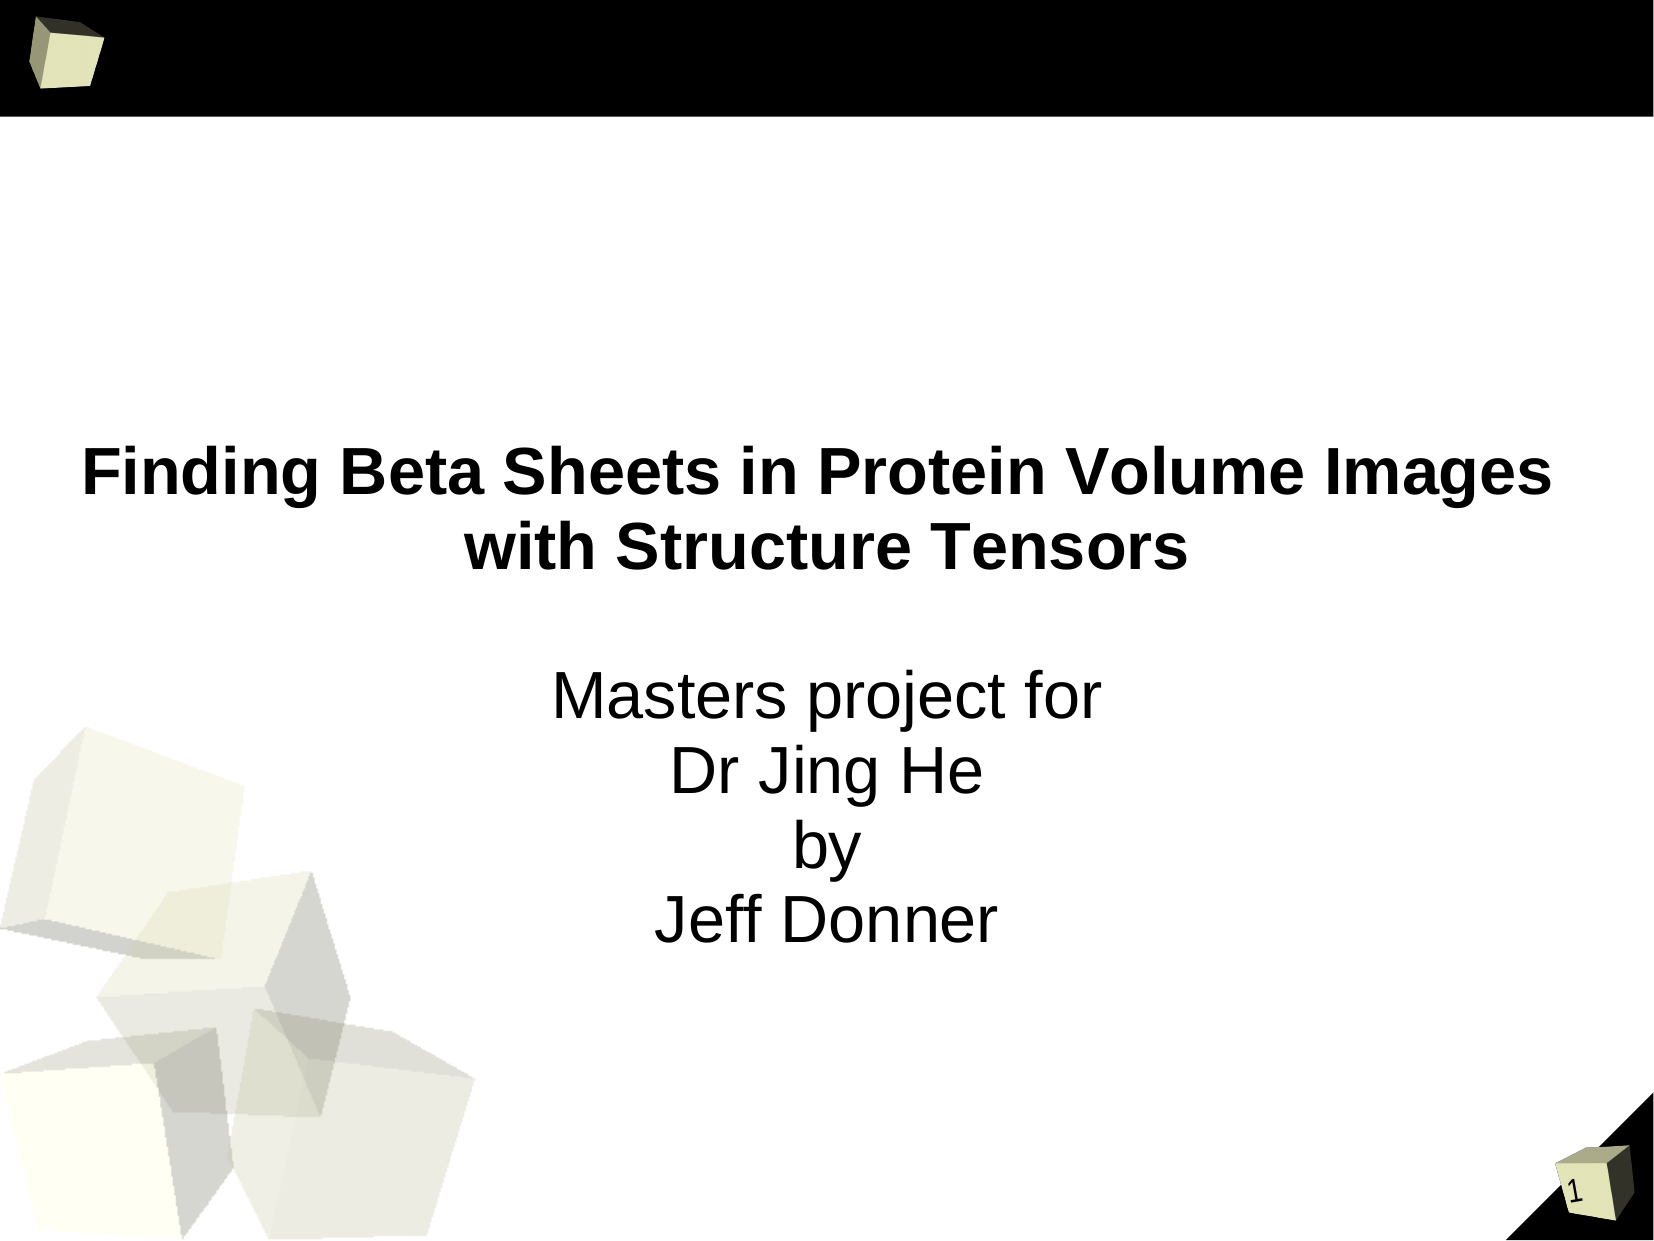

#
Finding Beta Sheets in Protein Volume Images
with Structure Tensors
Masters project for
Dr Jing He
by
Jeff Donner